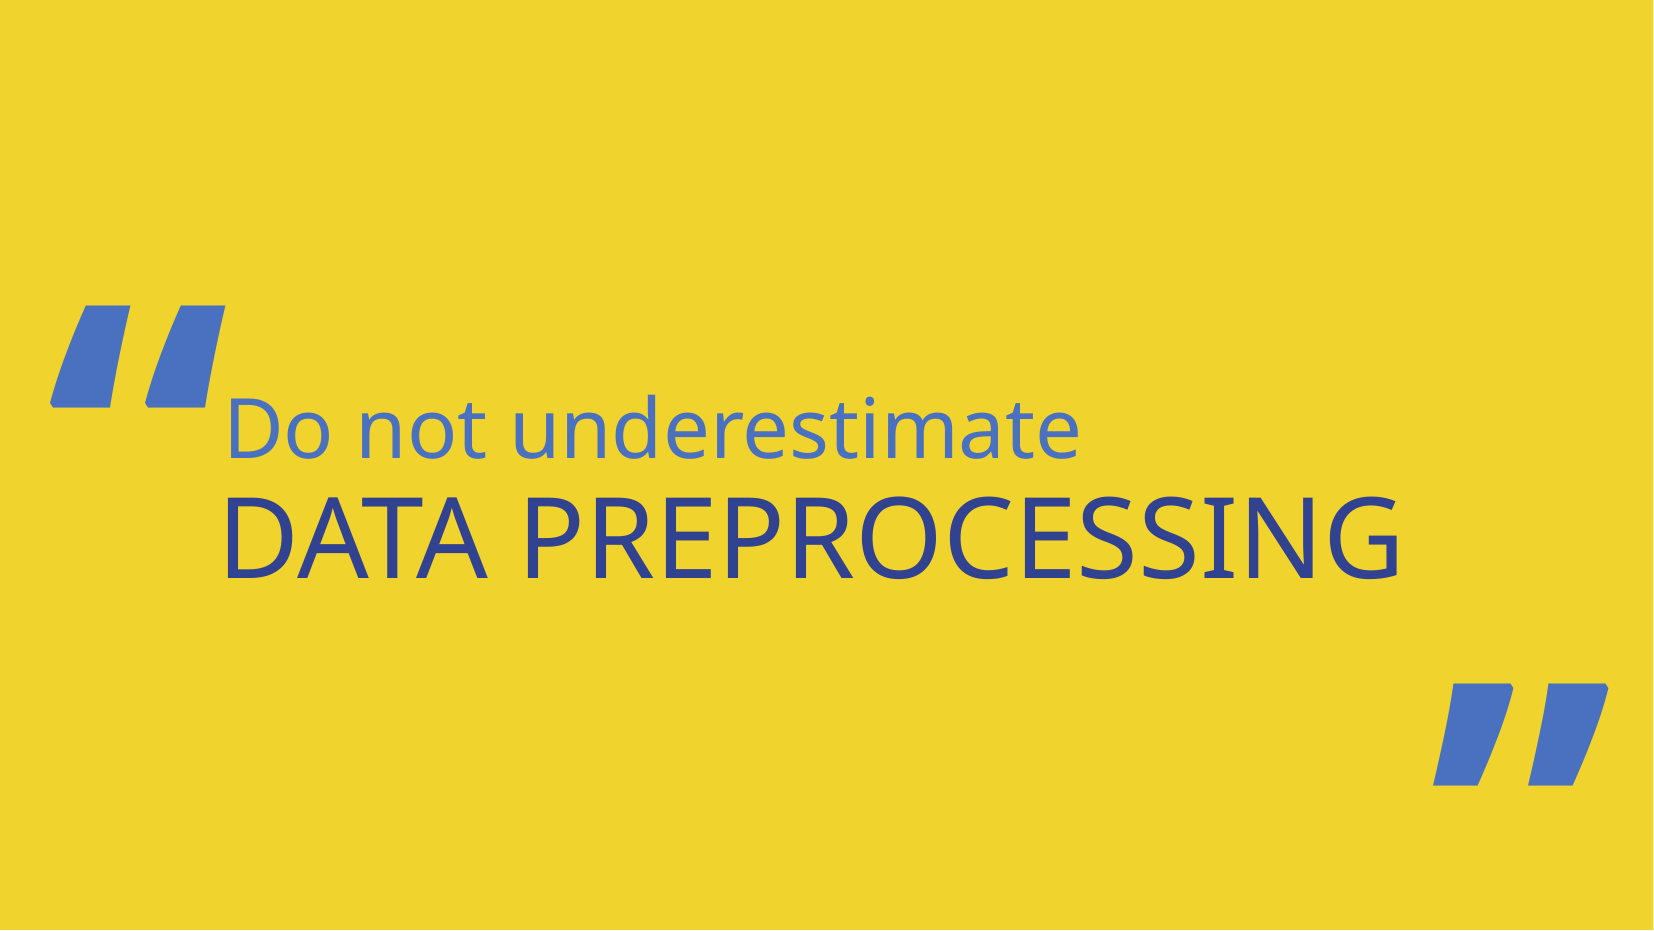

“
Do not underestimate
DATA PREPROCESSING
”